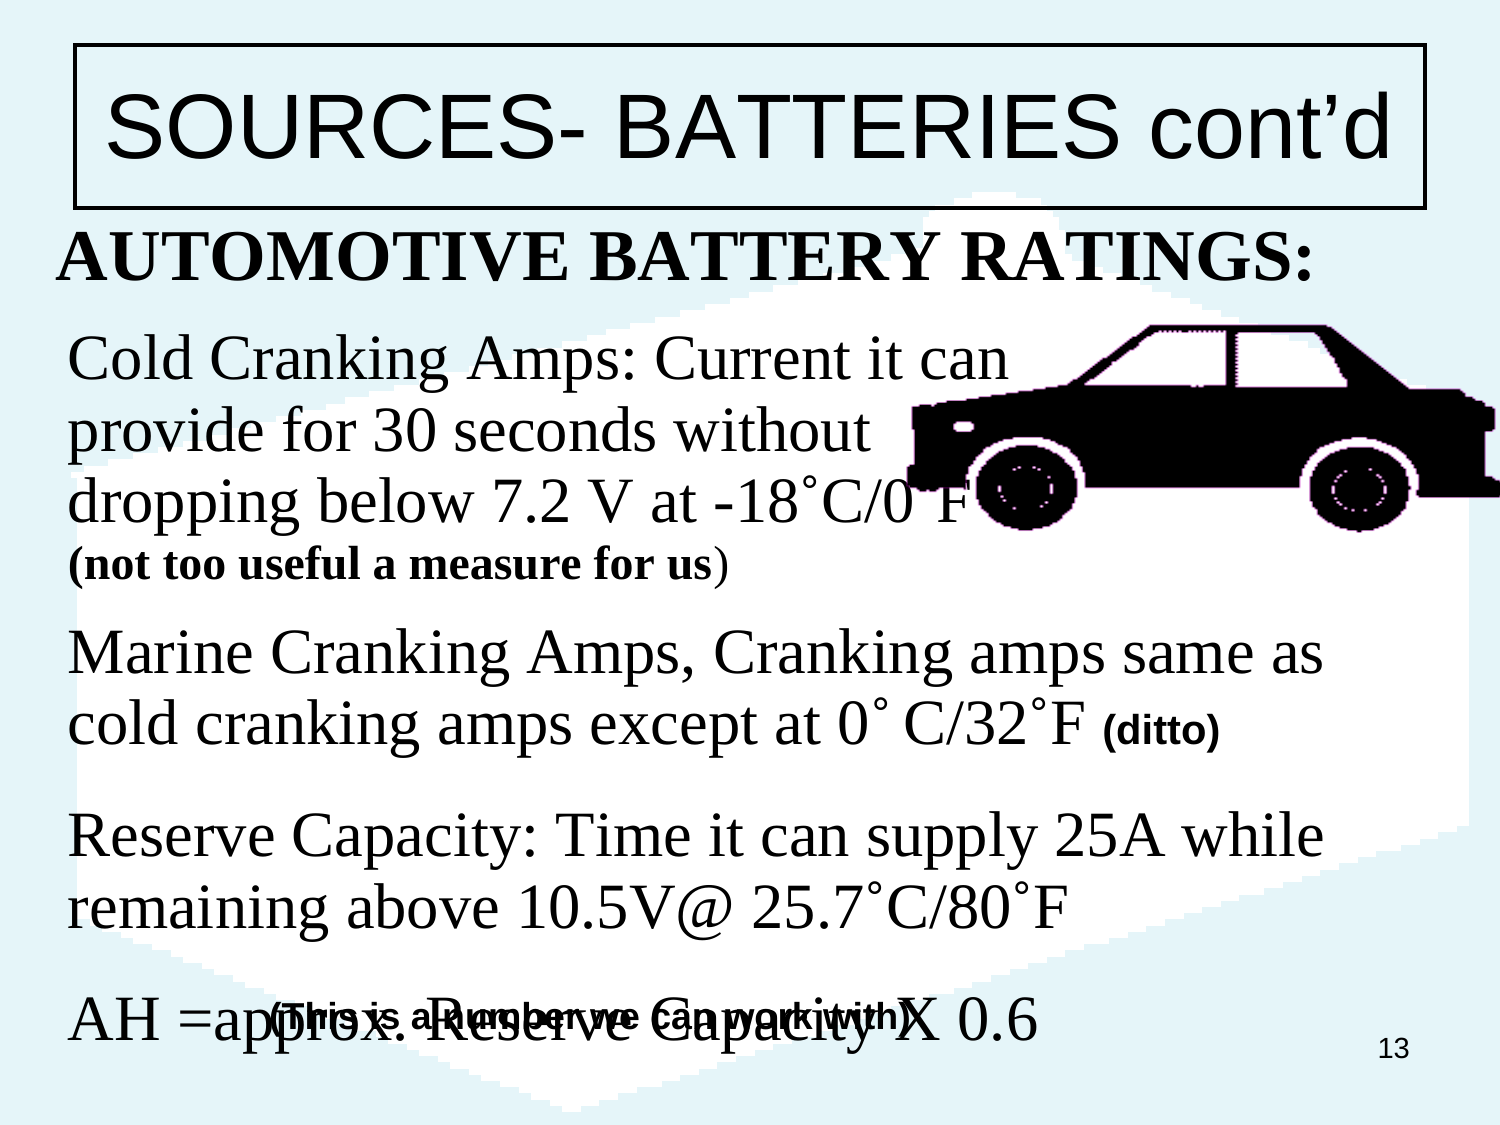

# SOURCES- BATTERIES cont’d
AUTOMOTIVE BATTERY RATINGS:
Cold Cranking Amps: Current it can
provide for 30 seconds without
dropping below 7.2 V at -18˚C/0˚F
(not too useful a measure for us)
Marine Cranking Amps, Cranking amps same as cold cranking amps except at 0˚ C/32˚F (ditto)
Reserve Capacity: Time it can supply 25A while remaining above 10.5V@ 25.7˚C/80˚F
AH =approx. Reserve Capacity X 0.6
(This is a number we can work with)
13